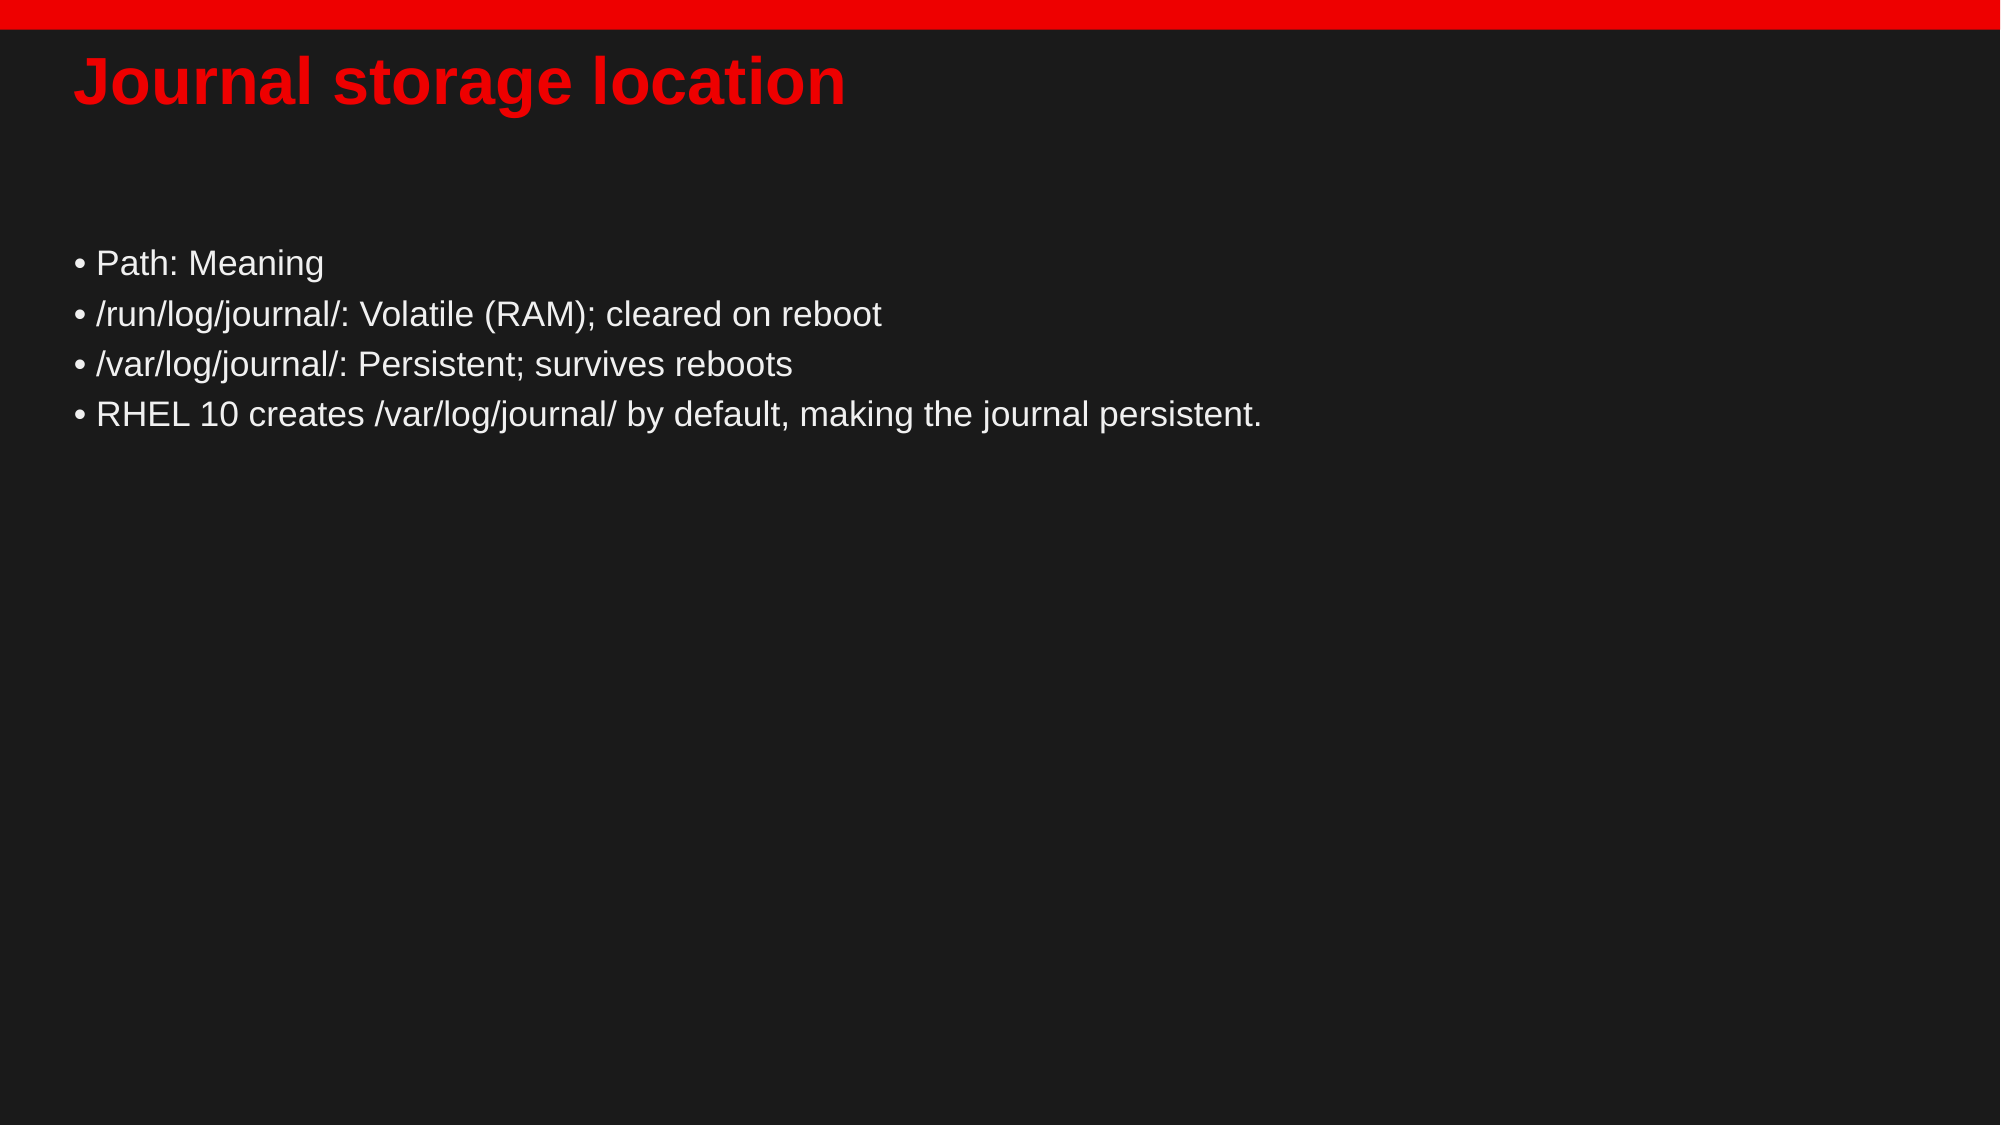

Journal storage location
• Path: Meaning
• /run/log/journal/: Volatile (RAM); cleared on reboot
• /var/log/journal/: Persistent; survives reboots
• RHEL 10 creates /var/log/journal/ by default, making the journal persistent.